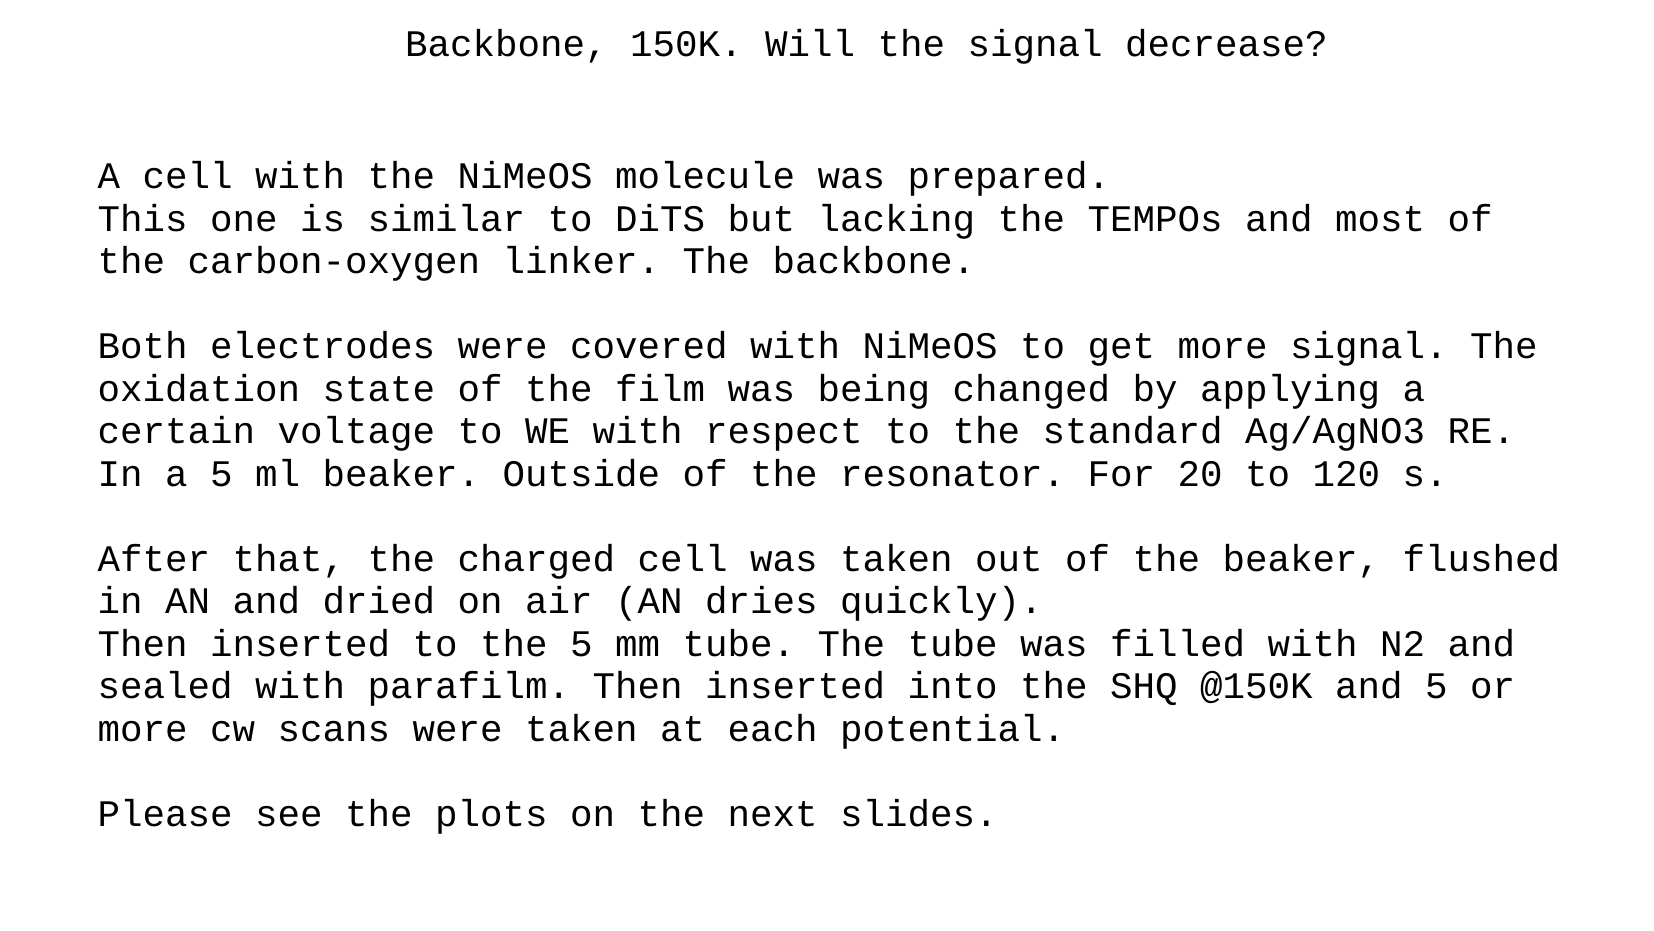

Backbone, 150K. Will the signal decrease?
A cell with the NiMeOS molecule was prepared.
This one is similar to DiTS but lacking the TEMPOs and most of the carbon-oxygen linker. The backbone.
Both electrodes were covered with NiMeOS to get more signal. The
oxidation state of the film was being changed by applying a certain voltage to WE with respect to the standard Ag/AgNO3 RE.
In a 5 ml beaker. Outside of the resonator. For 20 to 120 s.
After that, the charged cell was taken out of the beaker, flushed in AN and dried on air (AN dries quickly).
Then inserted to the 5 mm tube. The tube was filled with N2 and sealed with parafilm. Then inserted into the SHQ @150K and 5 or more cw scans were taken at each potential.
Please see the plots on the next slides.